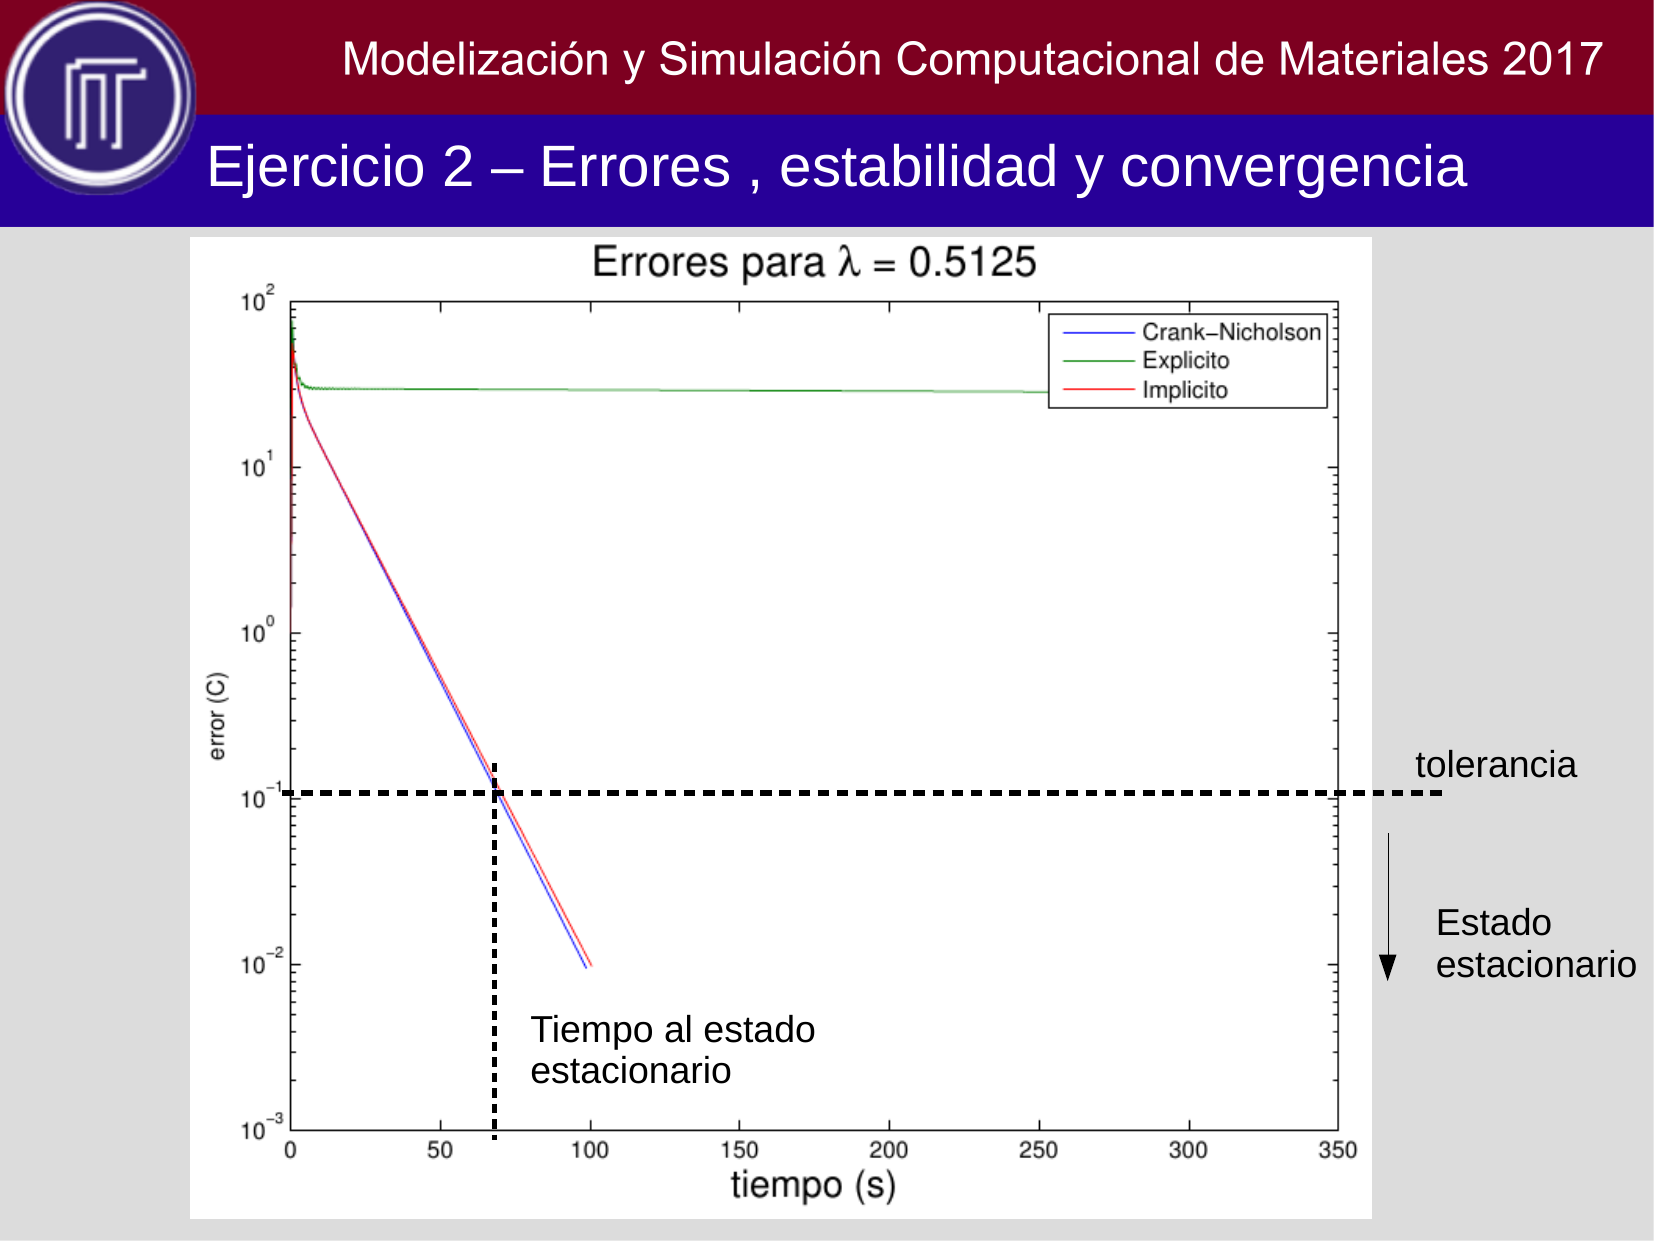

Ejercicio 2 – Errores , estabilidad y convergencia
tolerancia
Estado
estacionario
Tiempo al estado
estacionario